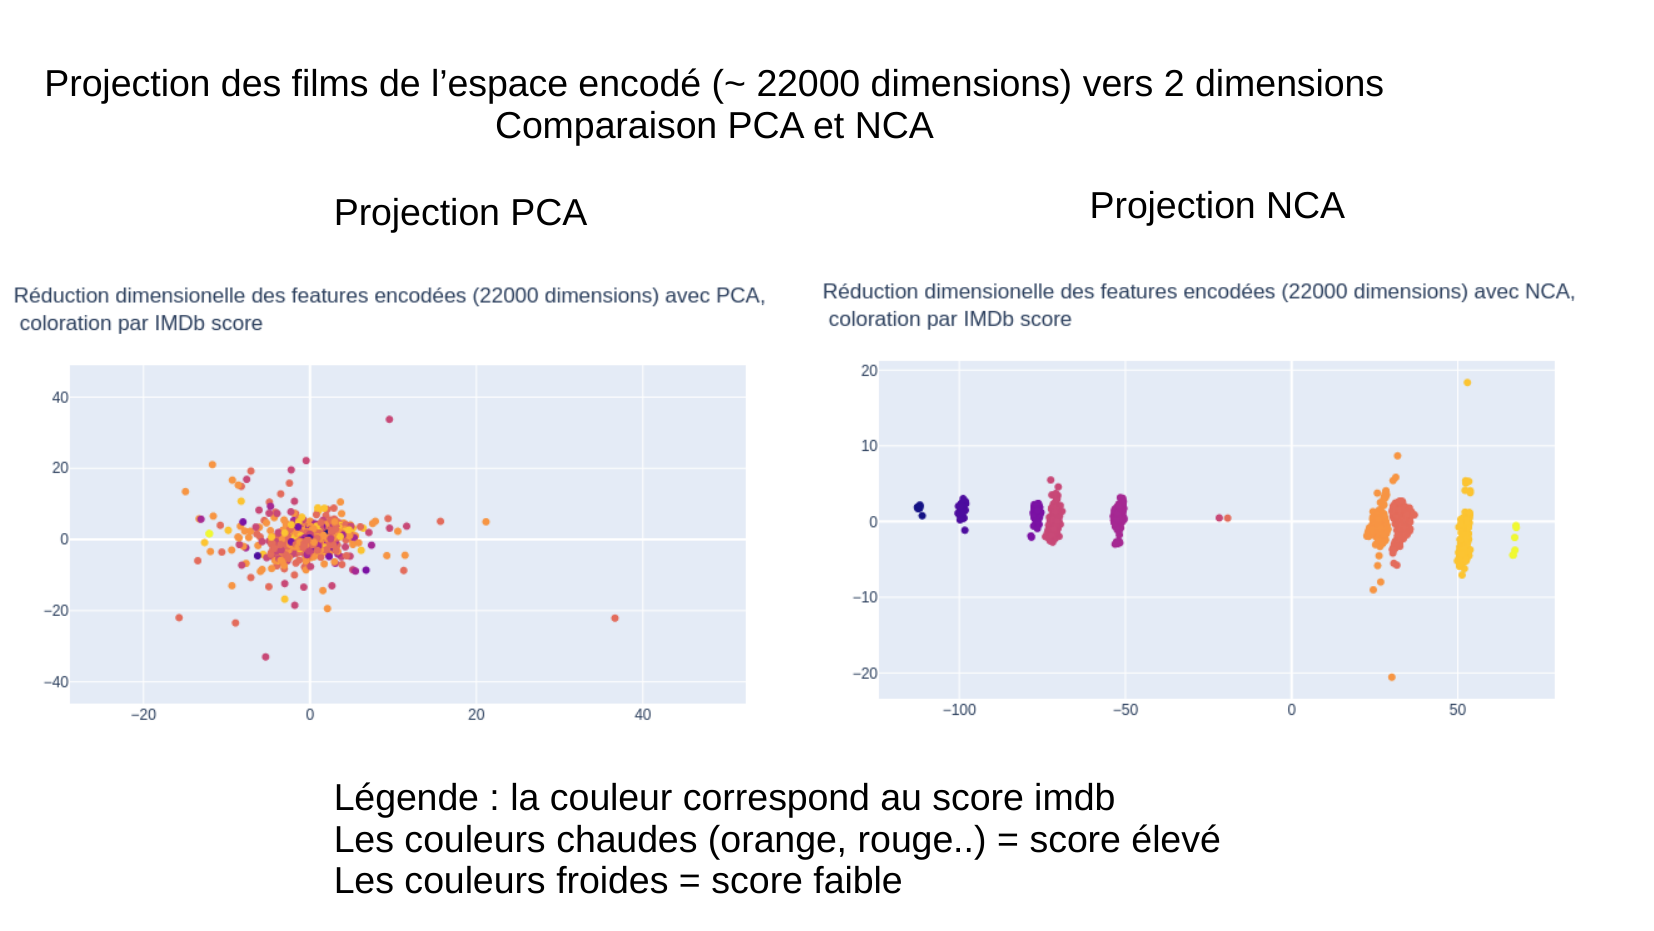

Projection des films de l’espace encodé (~ 22000 dimensions) vers 2 dimensions
Comparaison PCA et NCA
Projection NCA
Projection PCA
Légende : la couleur correspond au score imdb
Les couleurs chaudes (orange, rouge..) = score élevé
Les couleurs froides = score faible